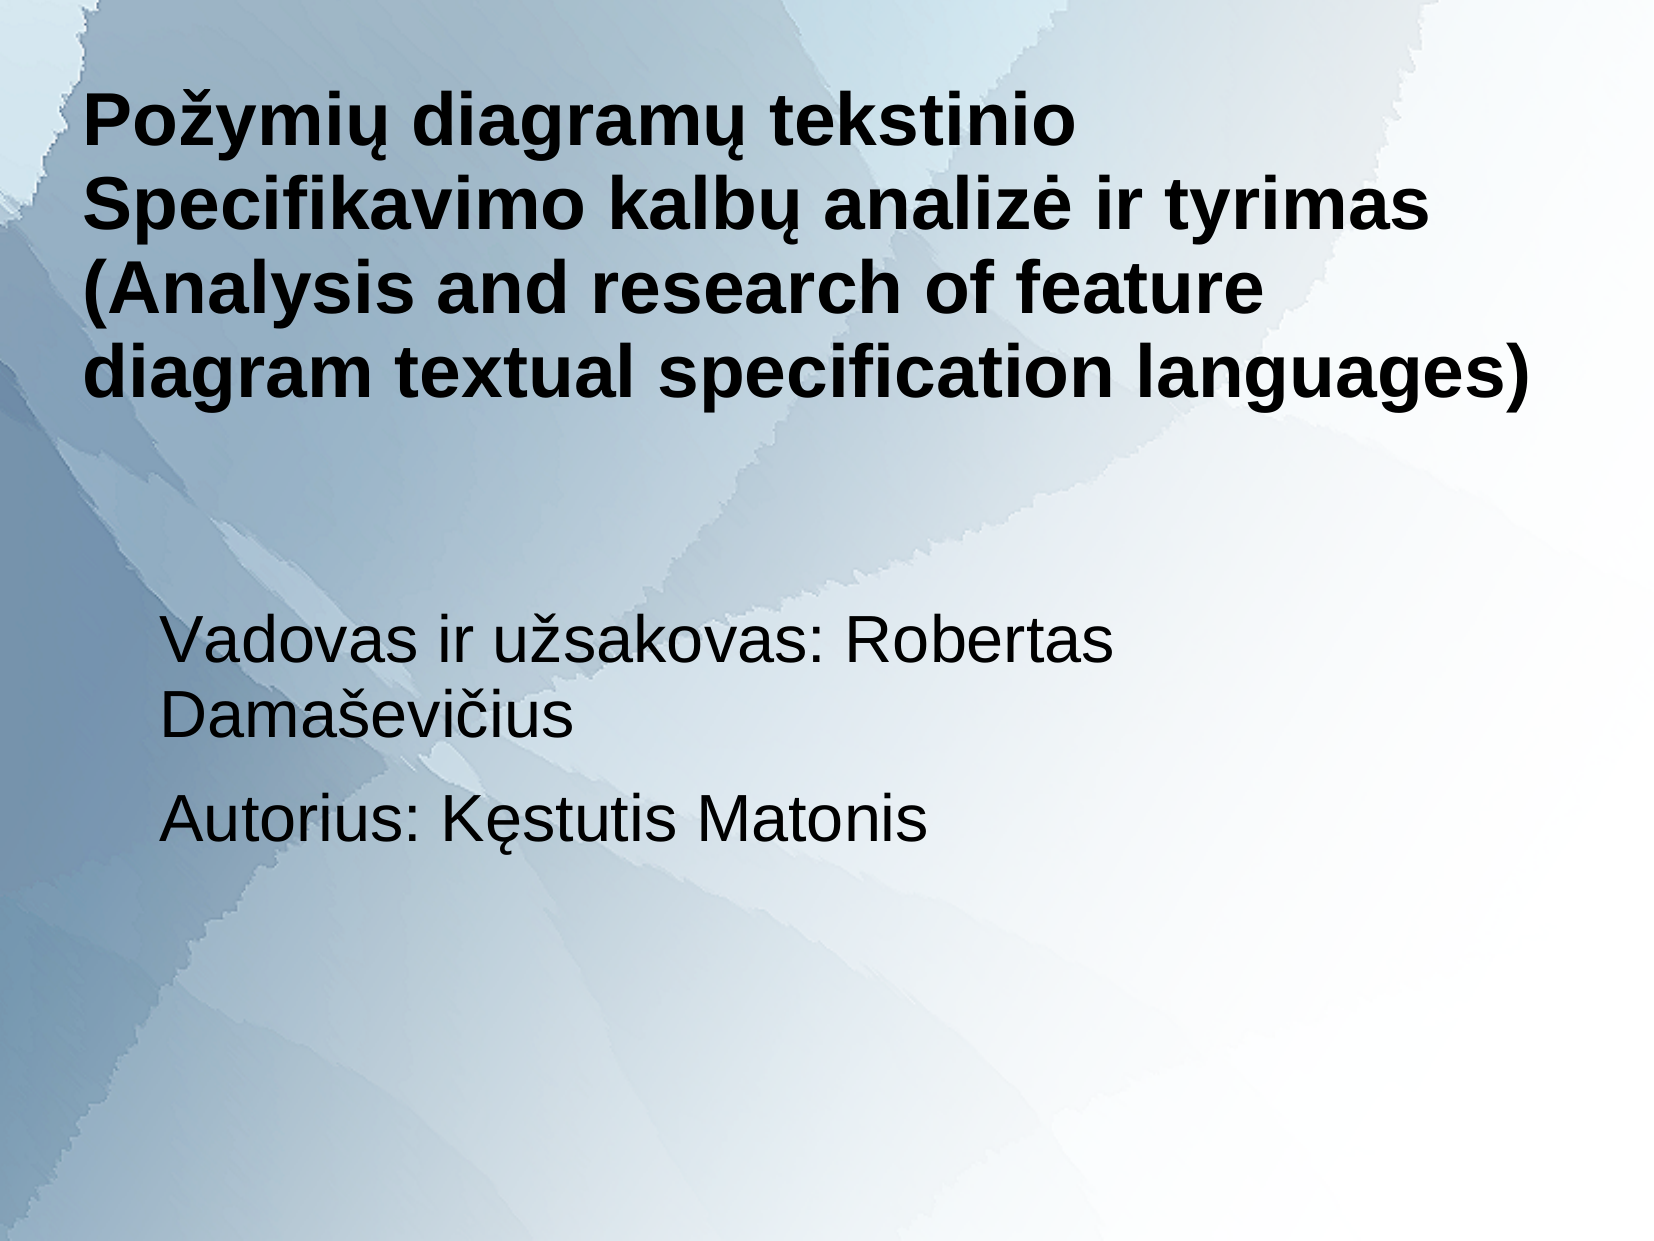

# Požymių diagramų tekstinio Specifikavimo kalbų analizė ir tyrimas (Analysis and research of feature diagram textual specification languages)
Vadovas ir užsakovas: Robertas Damaševičius
Autorius: Kęstutis Matonis